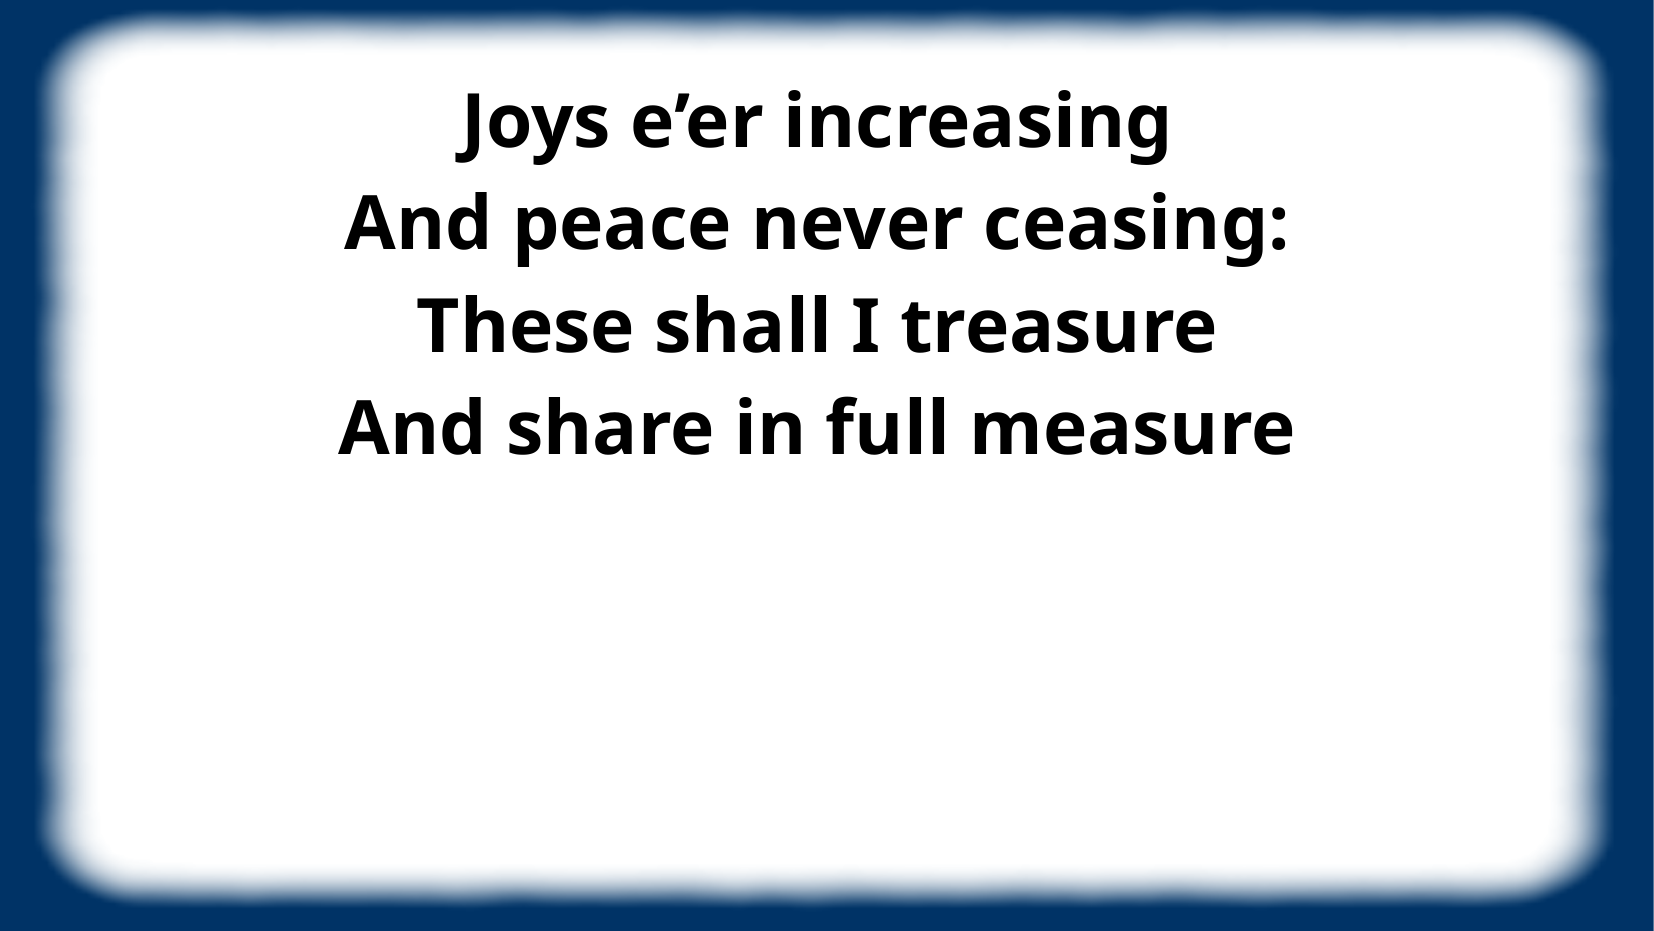

Joys e’er increasing
And peace never ceasing:
These shall I treasure
And share in full measure